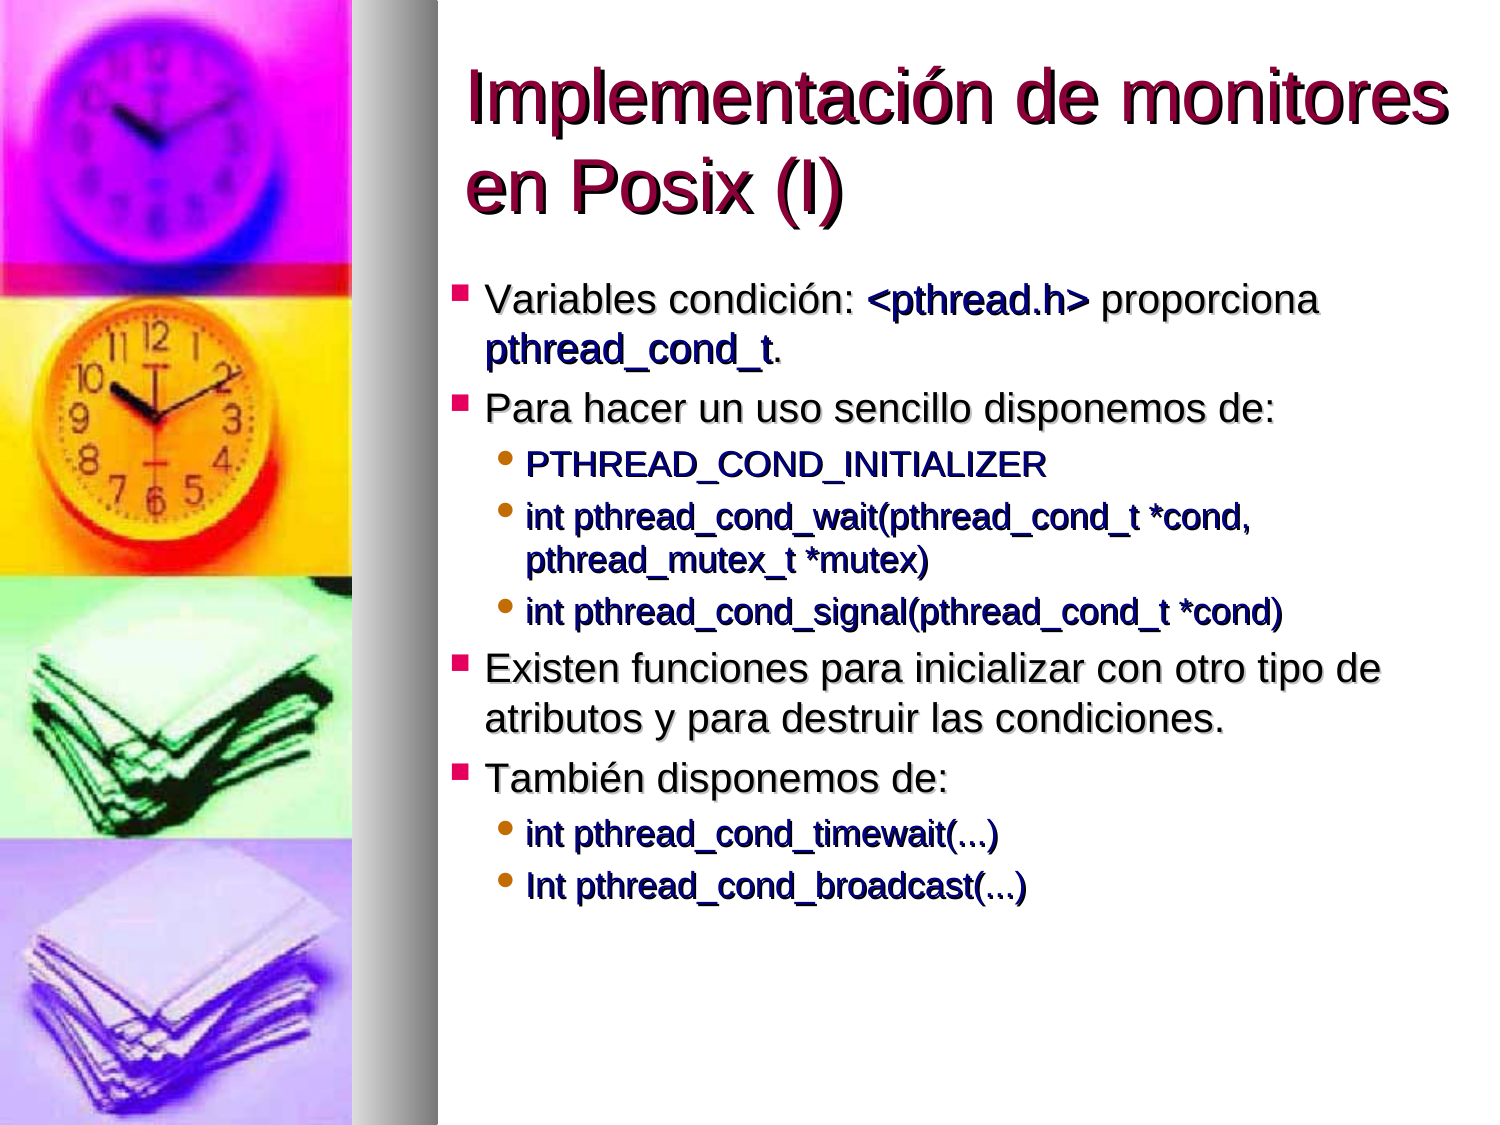

# Implementación de monitores en Posix (I)
Variables condición: <pthread.h> proporciona pthread_cond_t.
Para hacer un uso sencillo disponemos de:
PTHREAD_COND_INITIALIZER
int pthread_cond_wait(pthread_cond_t *cond, pthread_mutex_t *mutex)
int pthread_cond_signal(pthread_cond_t *cond)
Existen funciones para inicializar con otro tipo de atributos y para destruir las condiciones.
También disponemos de:
int pthread_cond_timewait(...)
Int pthread_cond_broadcast(...)